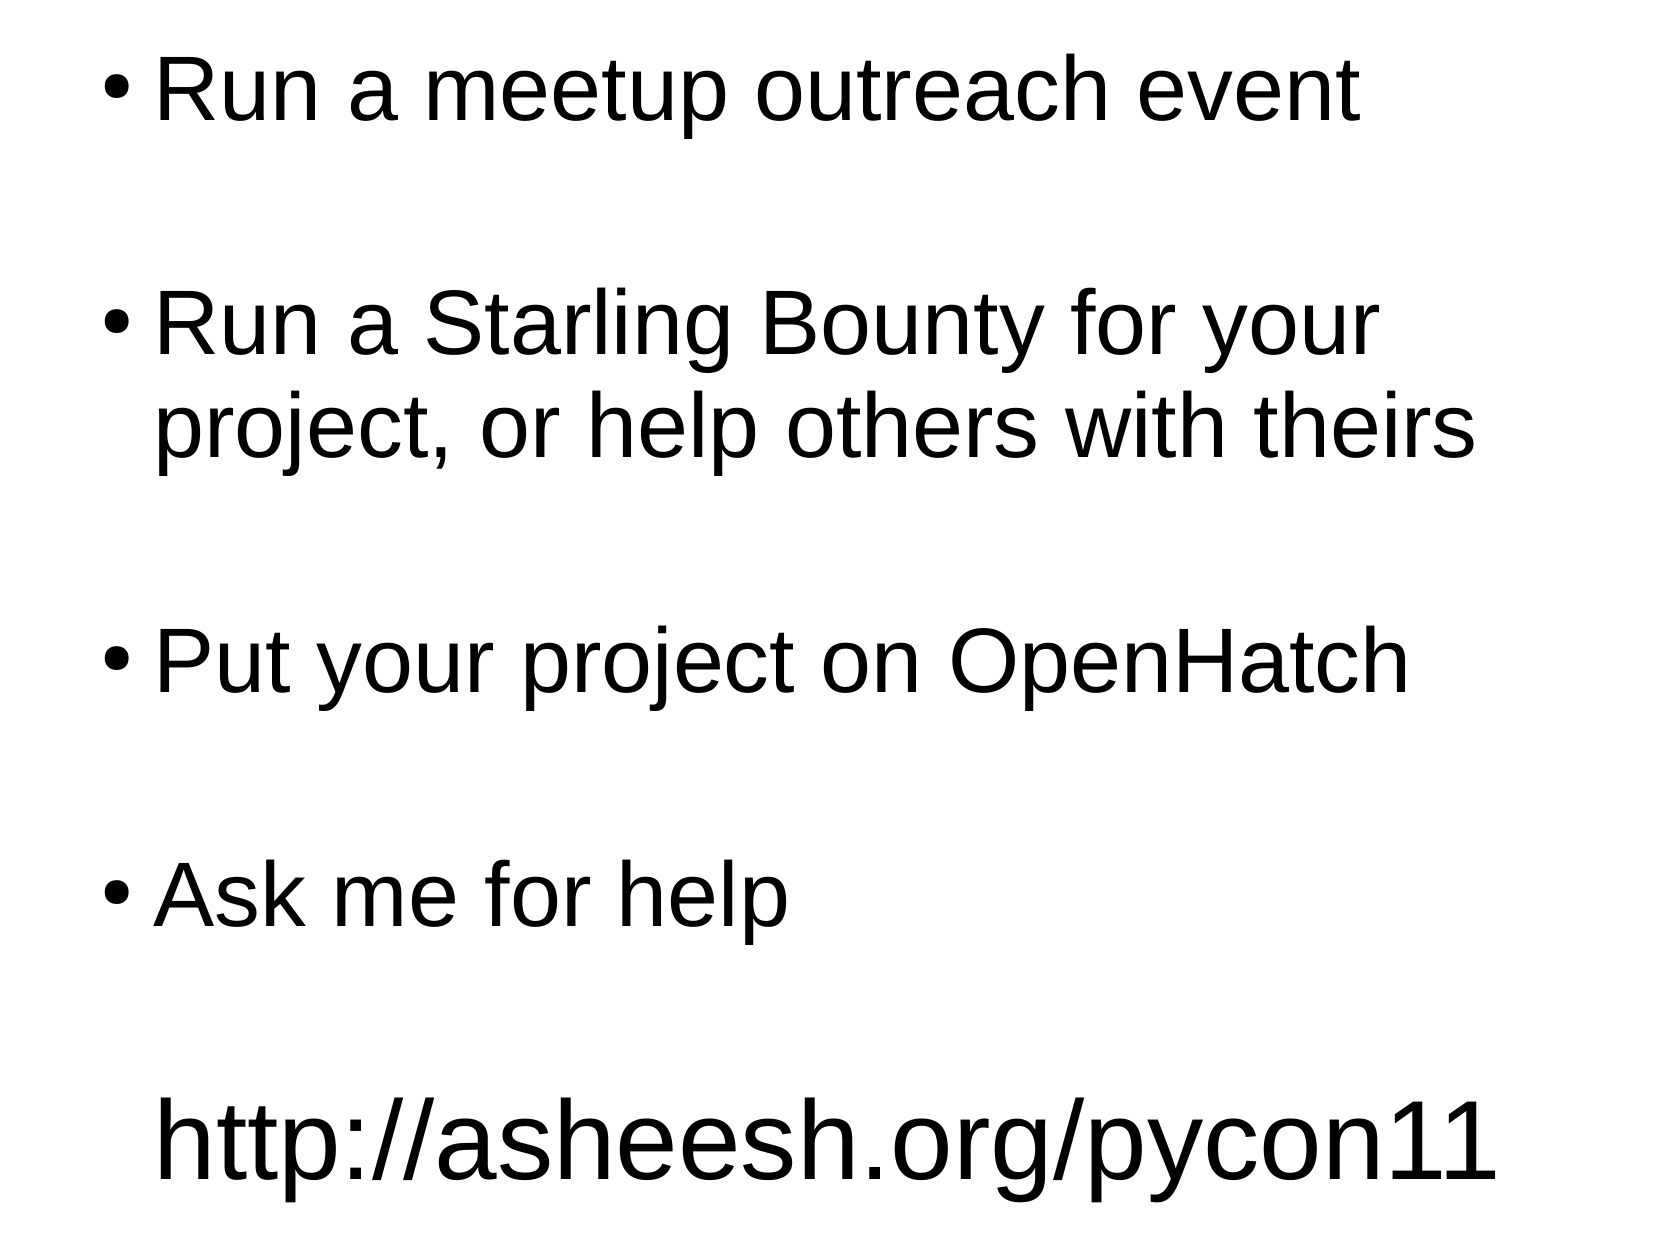

# Run a meetup outreach event
Run a Starling Bounty for your project, or help others with theirs
Put your project on OpenHatch
Ask me for help
http://asheesh.org/pycon11